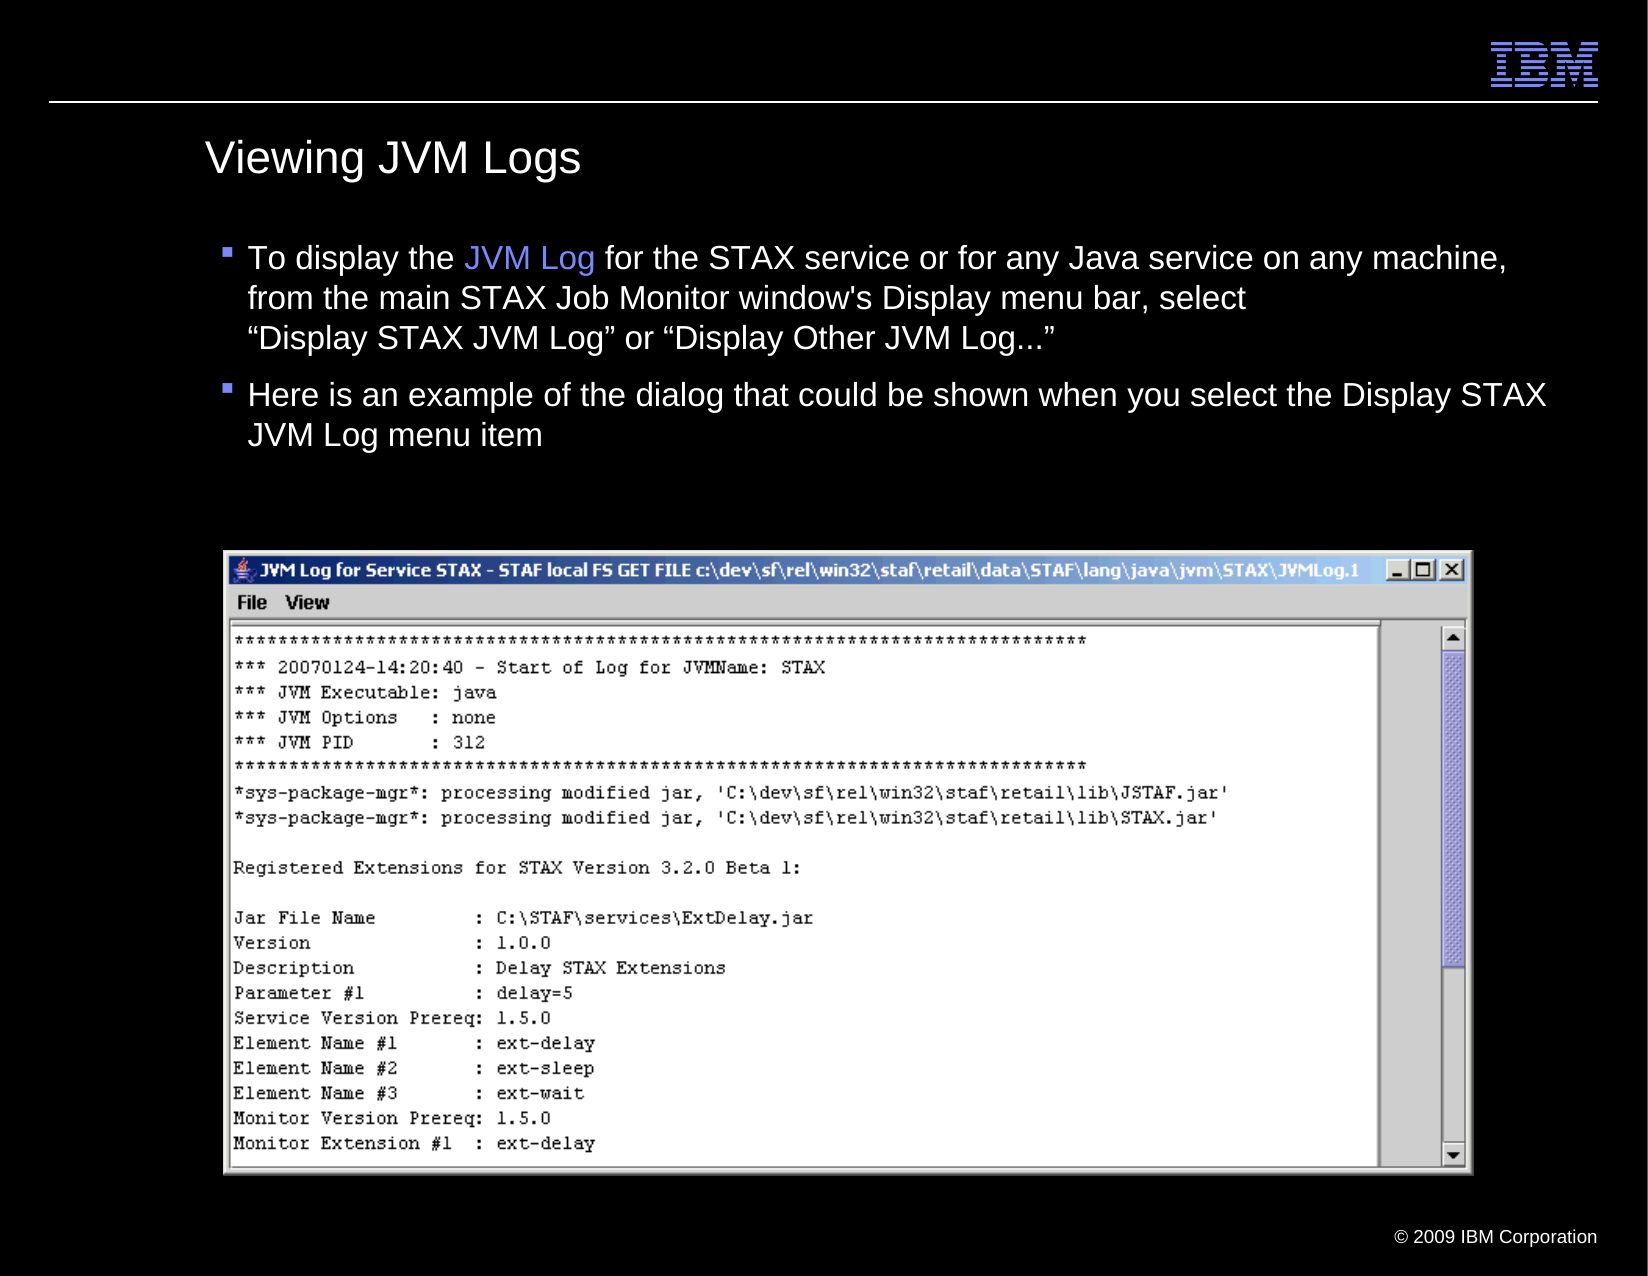

# Viewing JVM Logs
To display the JVM Log for the STAX service or for any Java service on any machine, from the main STAX Job Monitor window's Display menu bar, select
“Display STAX JVM Log” or “Display Other JVM Log...”
Here is an example of the dialog that could be shown when you select the Display STAX JVM Log menu item